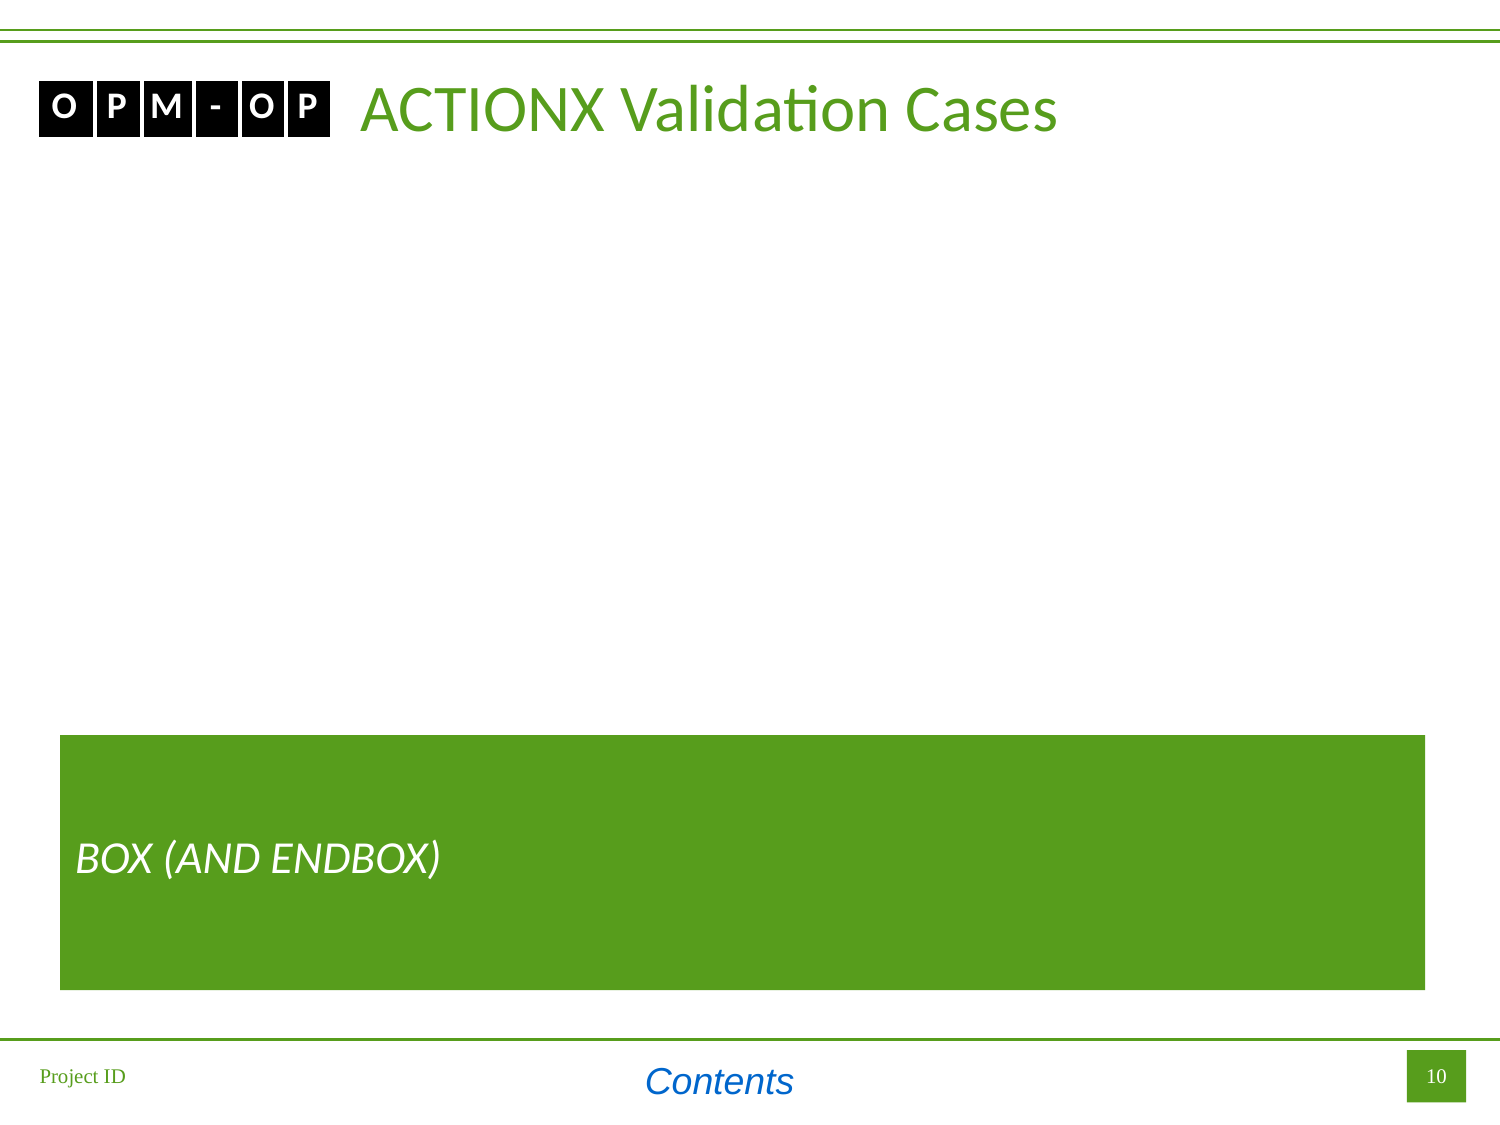

# ACTIONX Validation Cases
BOX (AND ENDBOX)
Project ID
10